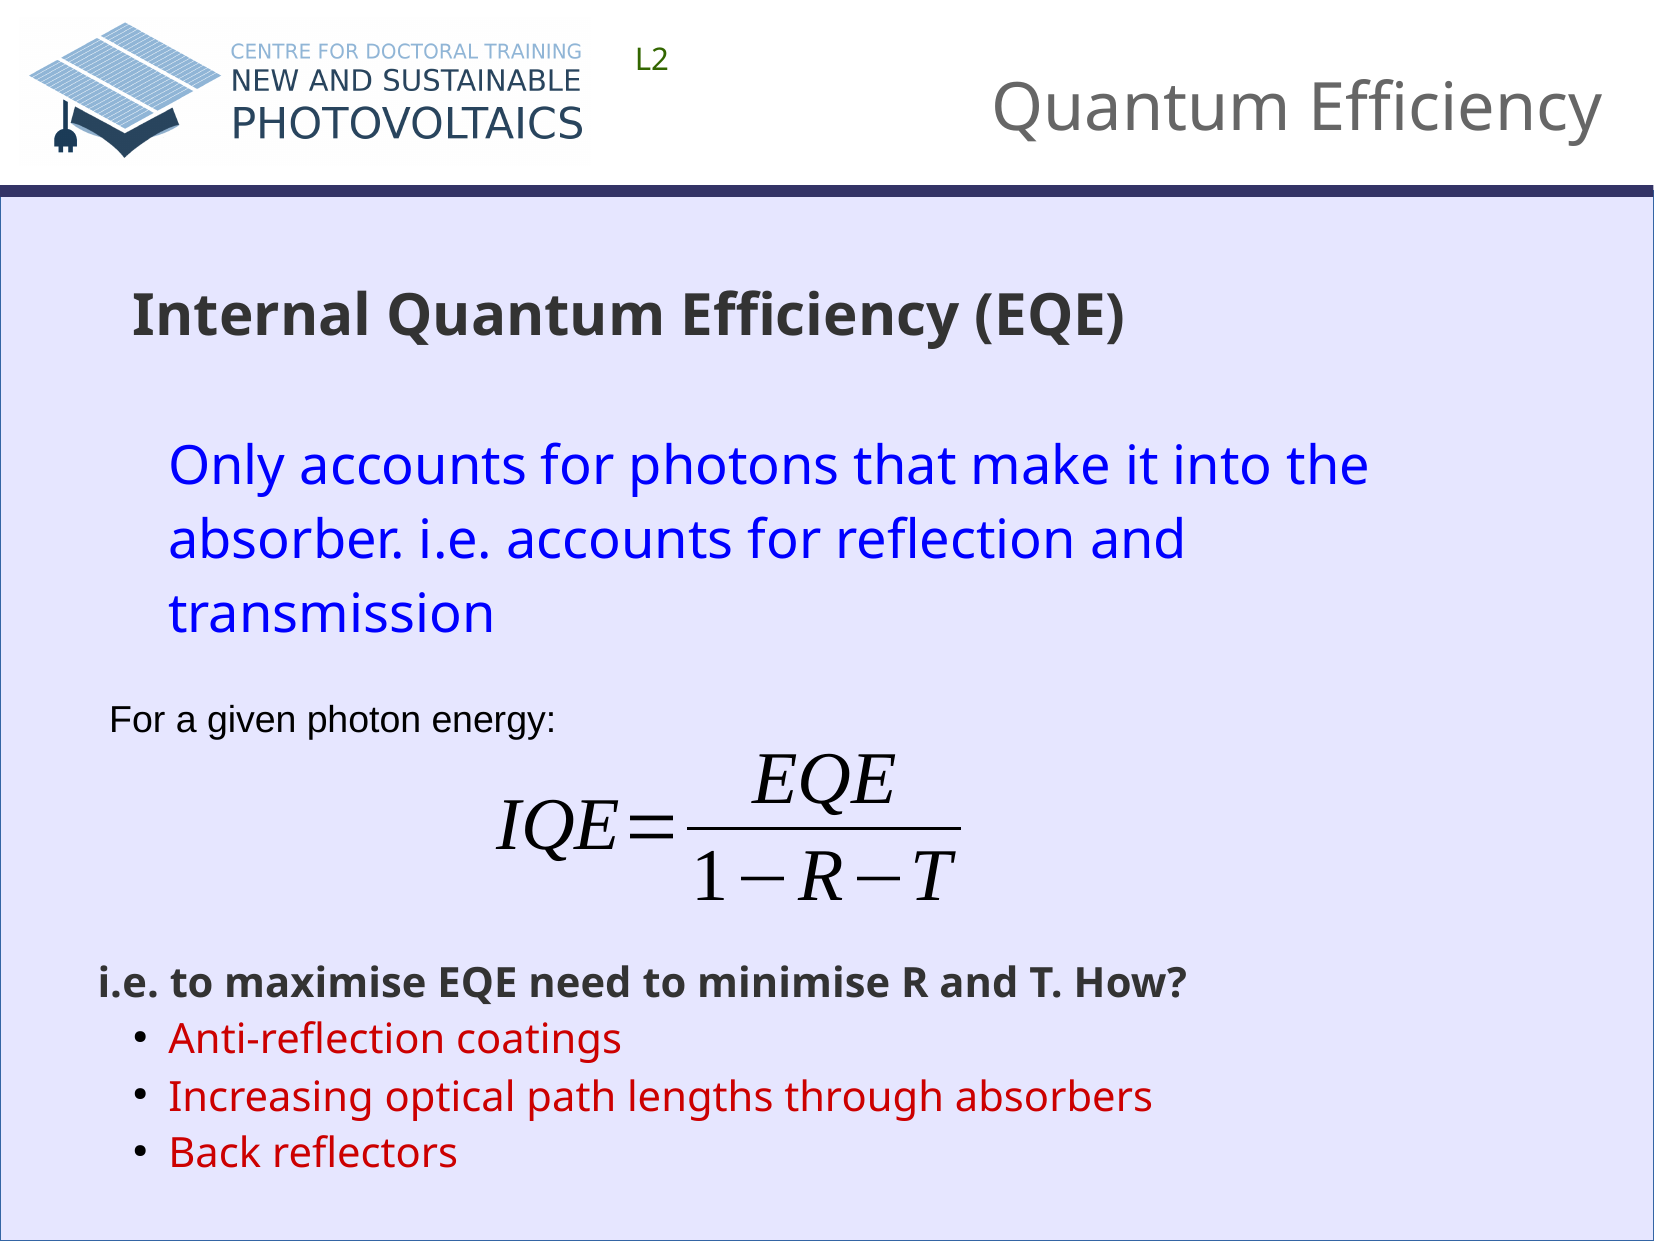

L2
Quantum Efficiency
Internal Quantum Efficiency (EQE)
Only accounts for photons that make it into the absorber. i.e. accounts for reflection and transmission
For a given photon energy:
i.e. to maximise EQE need to minimise R and T. How?
Anti-reflection coatings
Increasing optical path lengths through absorbers
Back reflectors